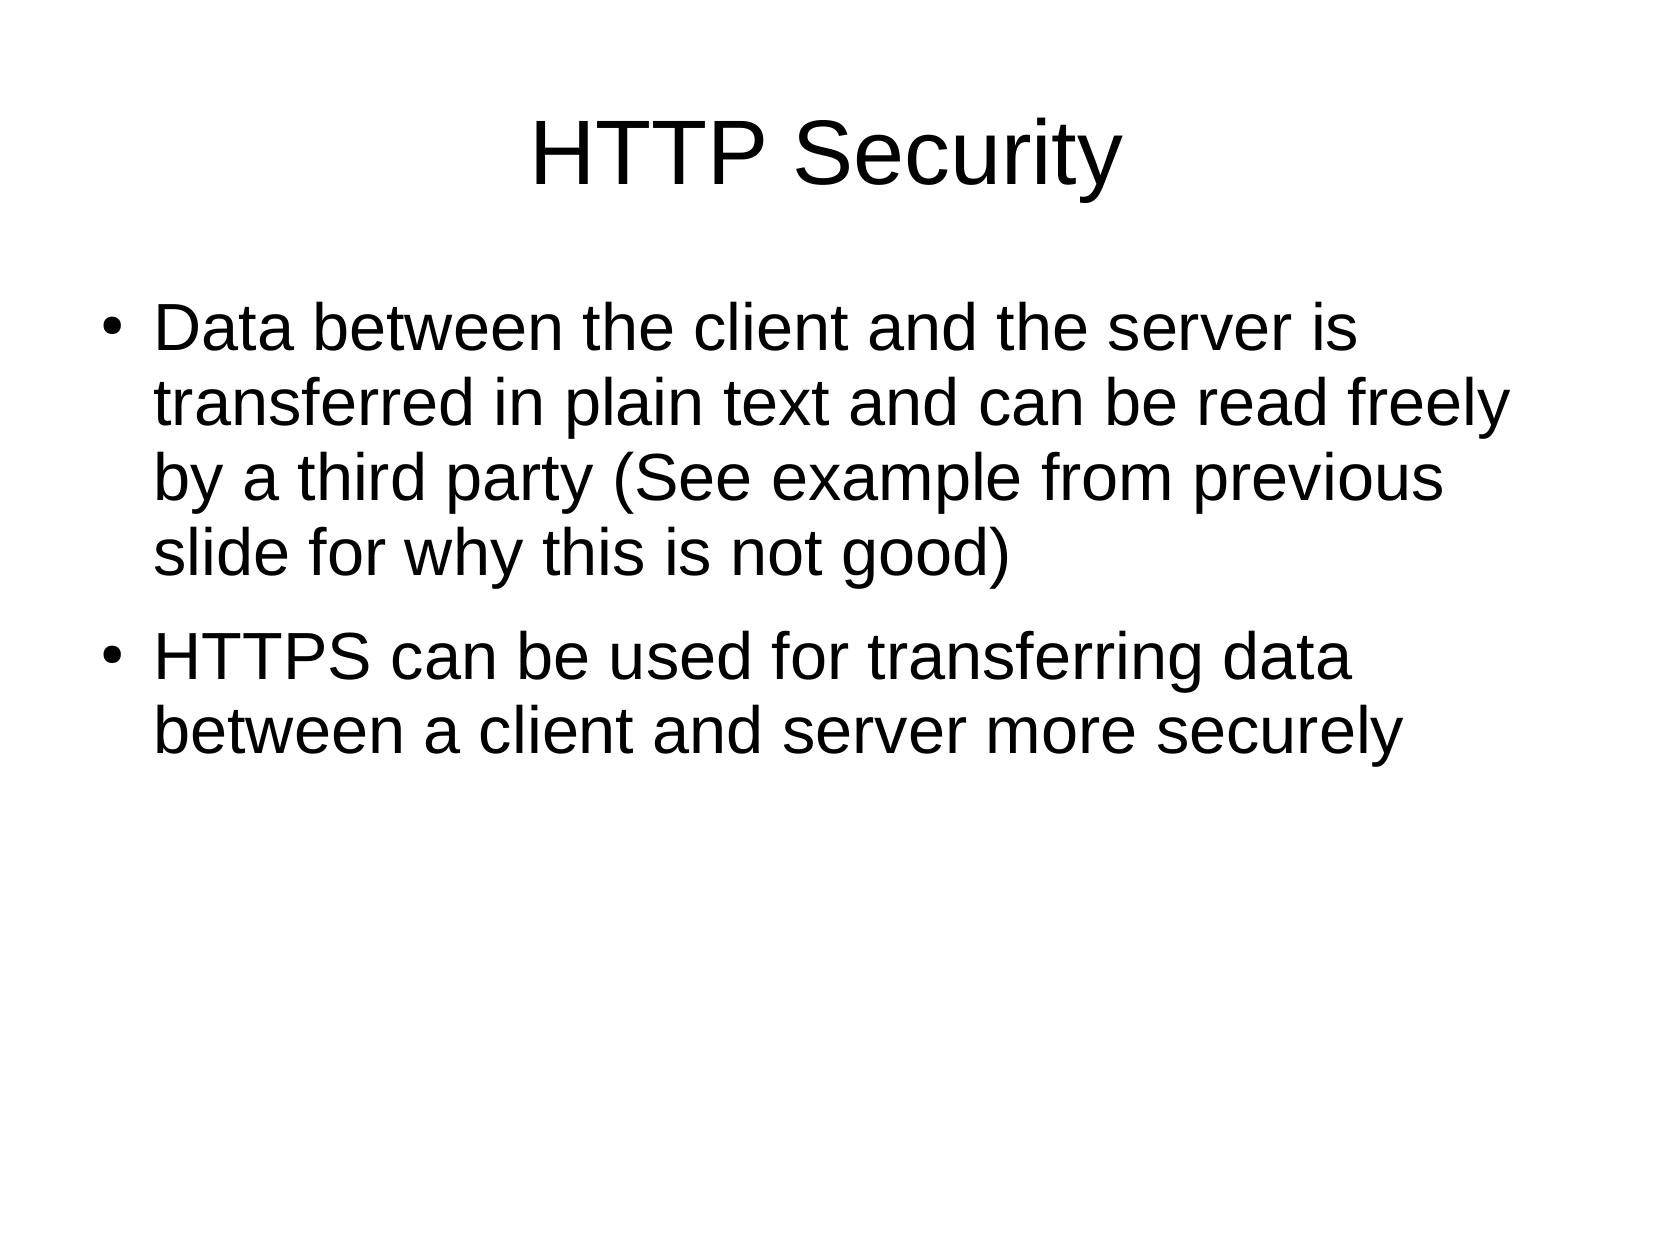

# HTTP Security
Data between the client and the server is transferred in plain text and can be read freely by a third party (See example from previous slide for why this is not good)
HTTPS can be used for transferring data between a client and server more securely